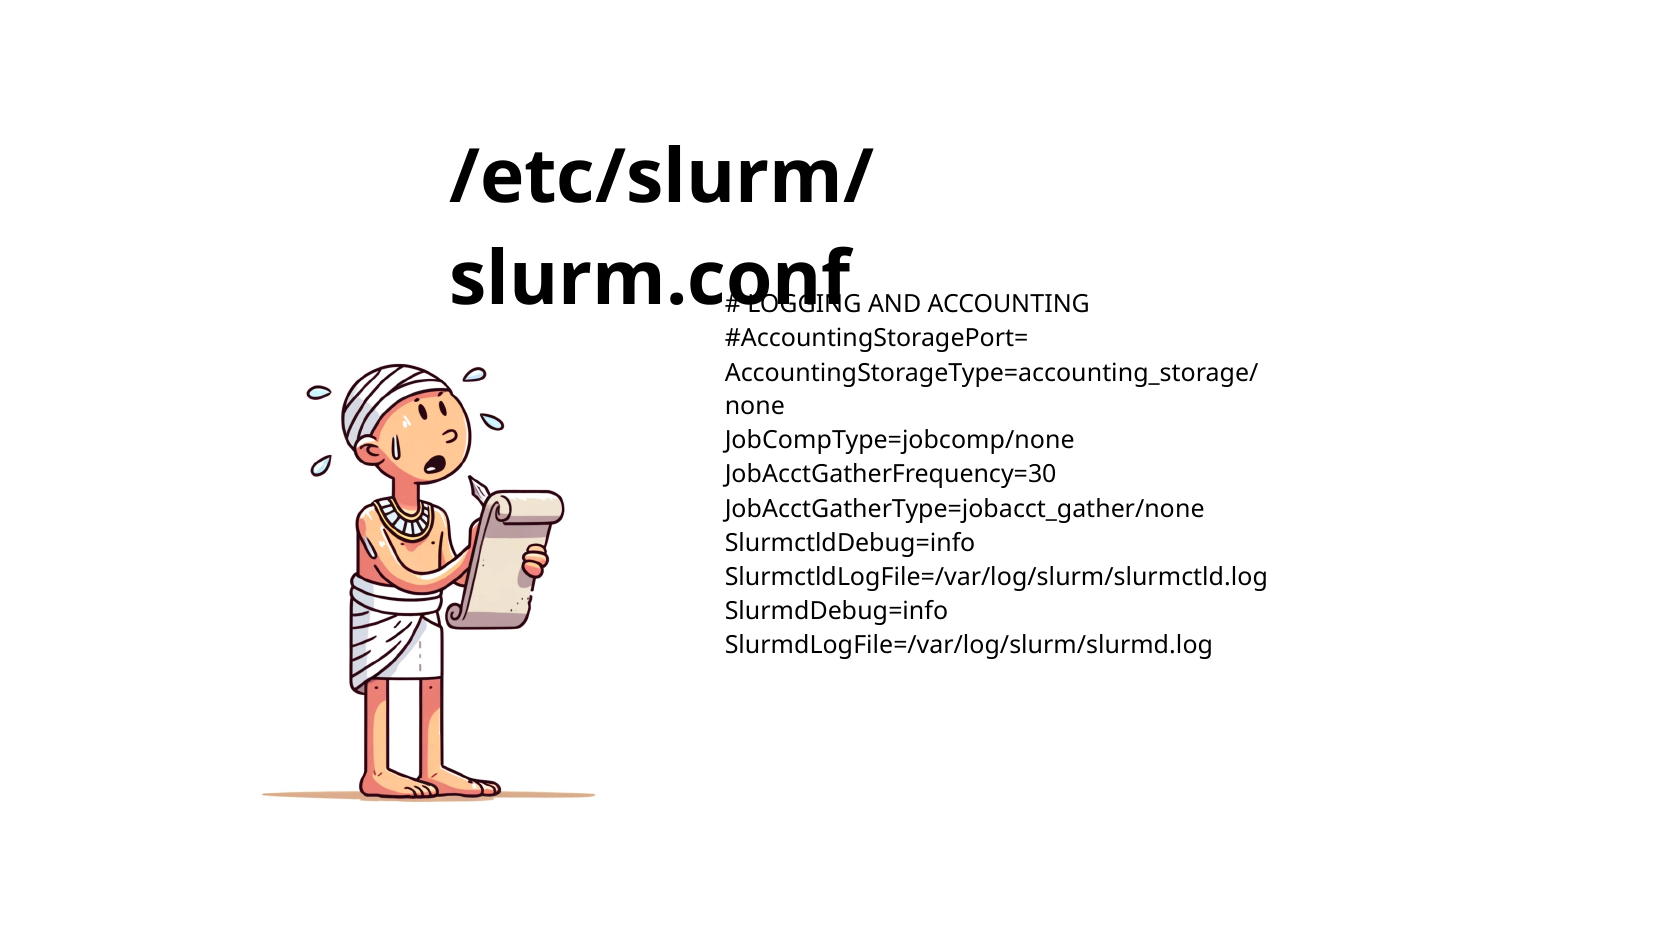

/etc/slurm/slurm.conf
# LOGGING AND ACCOUNTING
#AccountingStoragePort=
AccountingStorageType=accounting_storage/none
JobCompType=jobcomp/none
JobAcctGatherFrequency=30
JobAcctGatherType=jobacct_gather/none
SlurmctldDebug=info
SlurmctldLogFile=/var/log/slurm/slurmctld.log
SlurmdDebug=info
SlurmdLogFile=/var/log/slurm/slurmd.log